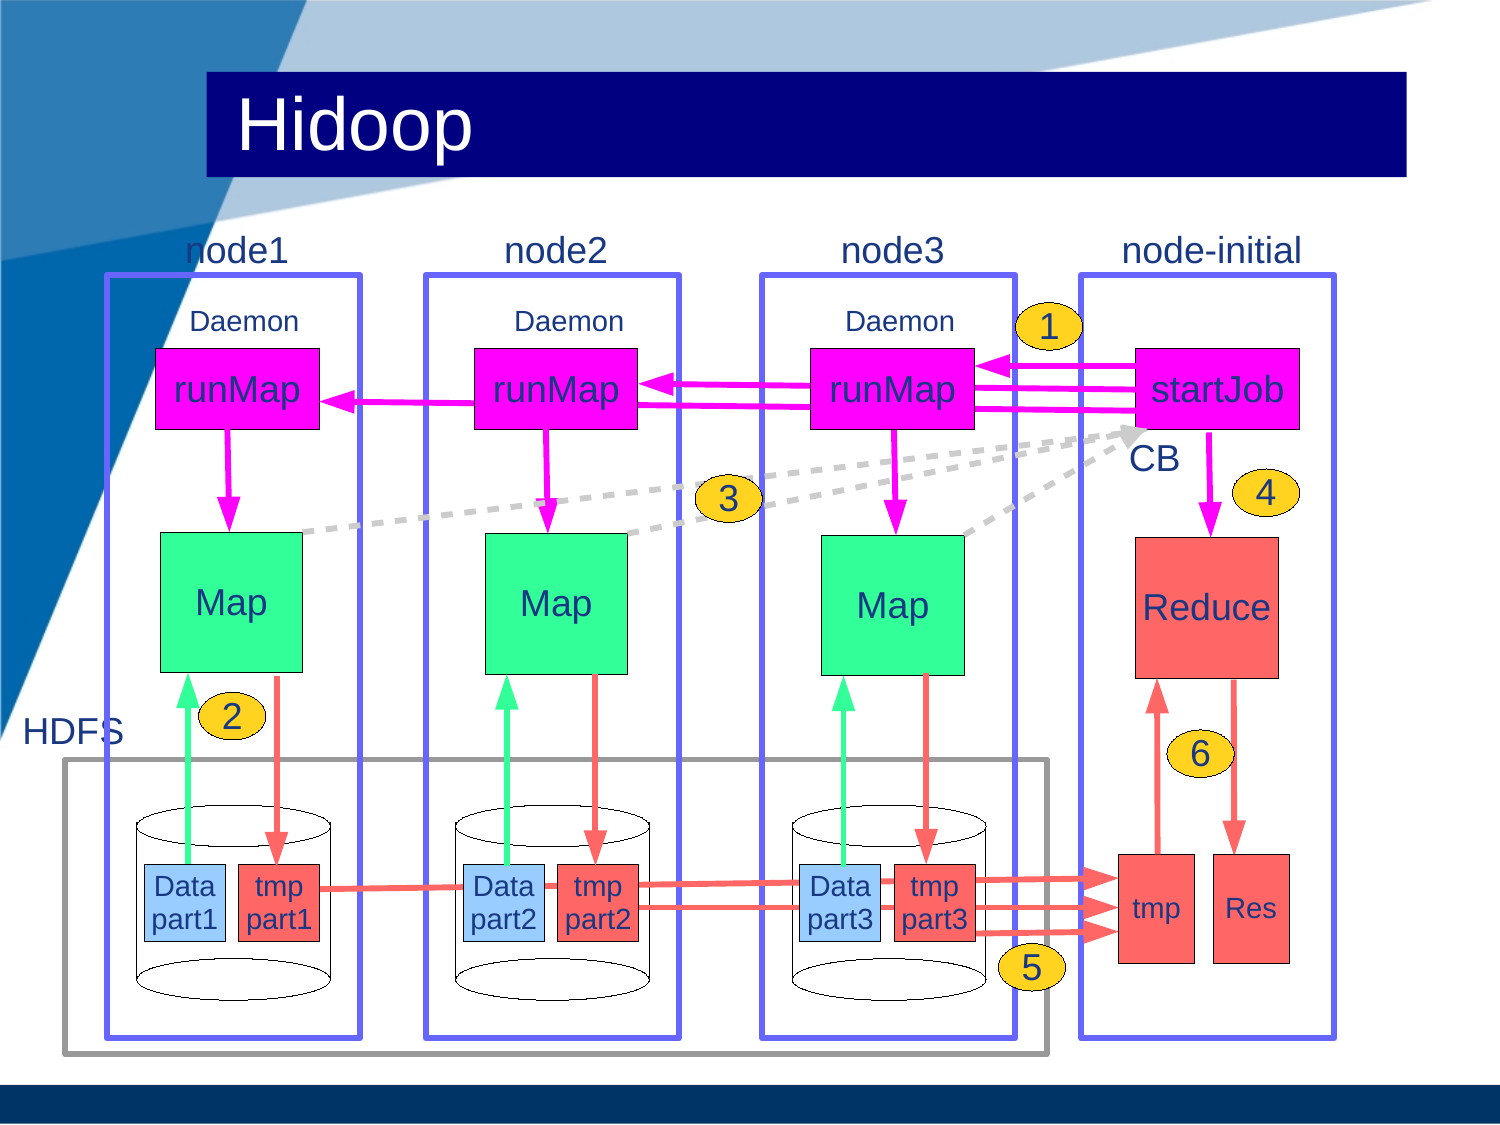

# Hidoop
node1
node2
node3
node-initial
Daemon
Daemon
Daemon
1
runMap
runMap
runMap
startJob
CB
4
3
Map
Map
Map
Reduce
2
HDFS
6
tmp
Res
Data
part1
tmp
part1
Data
part2
tmp
part2
Data
part3
tmp
part3
5